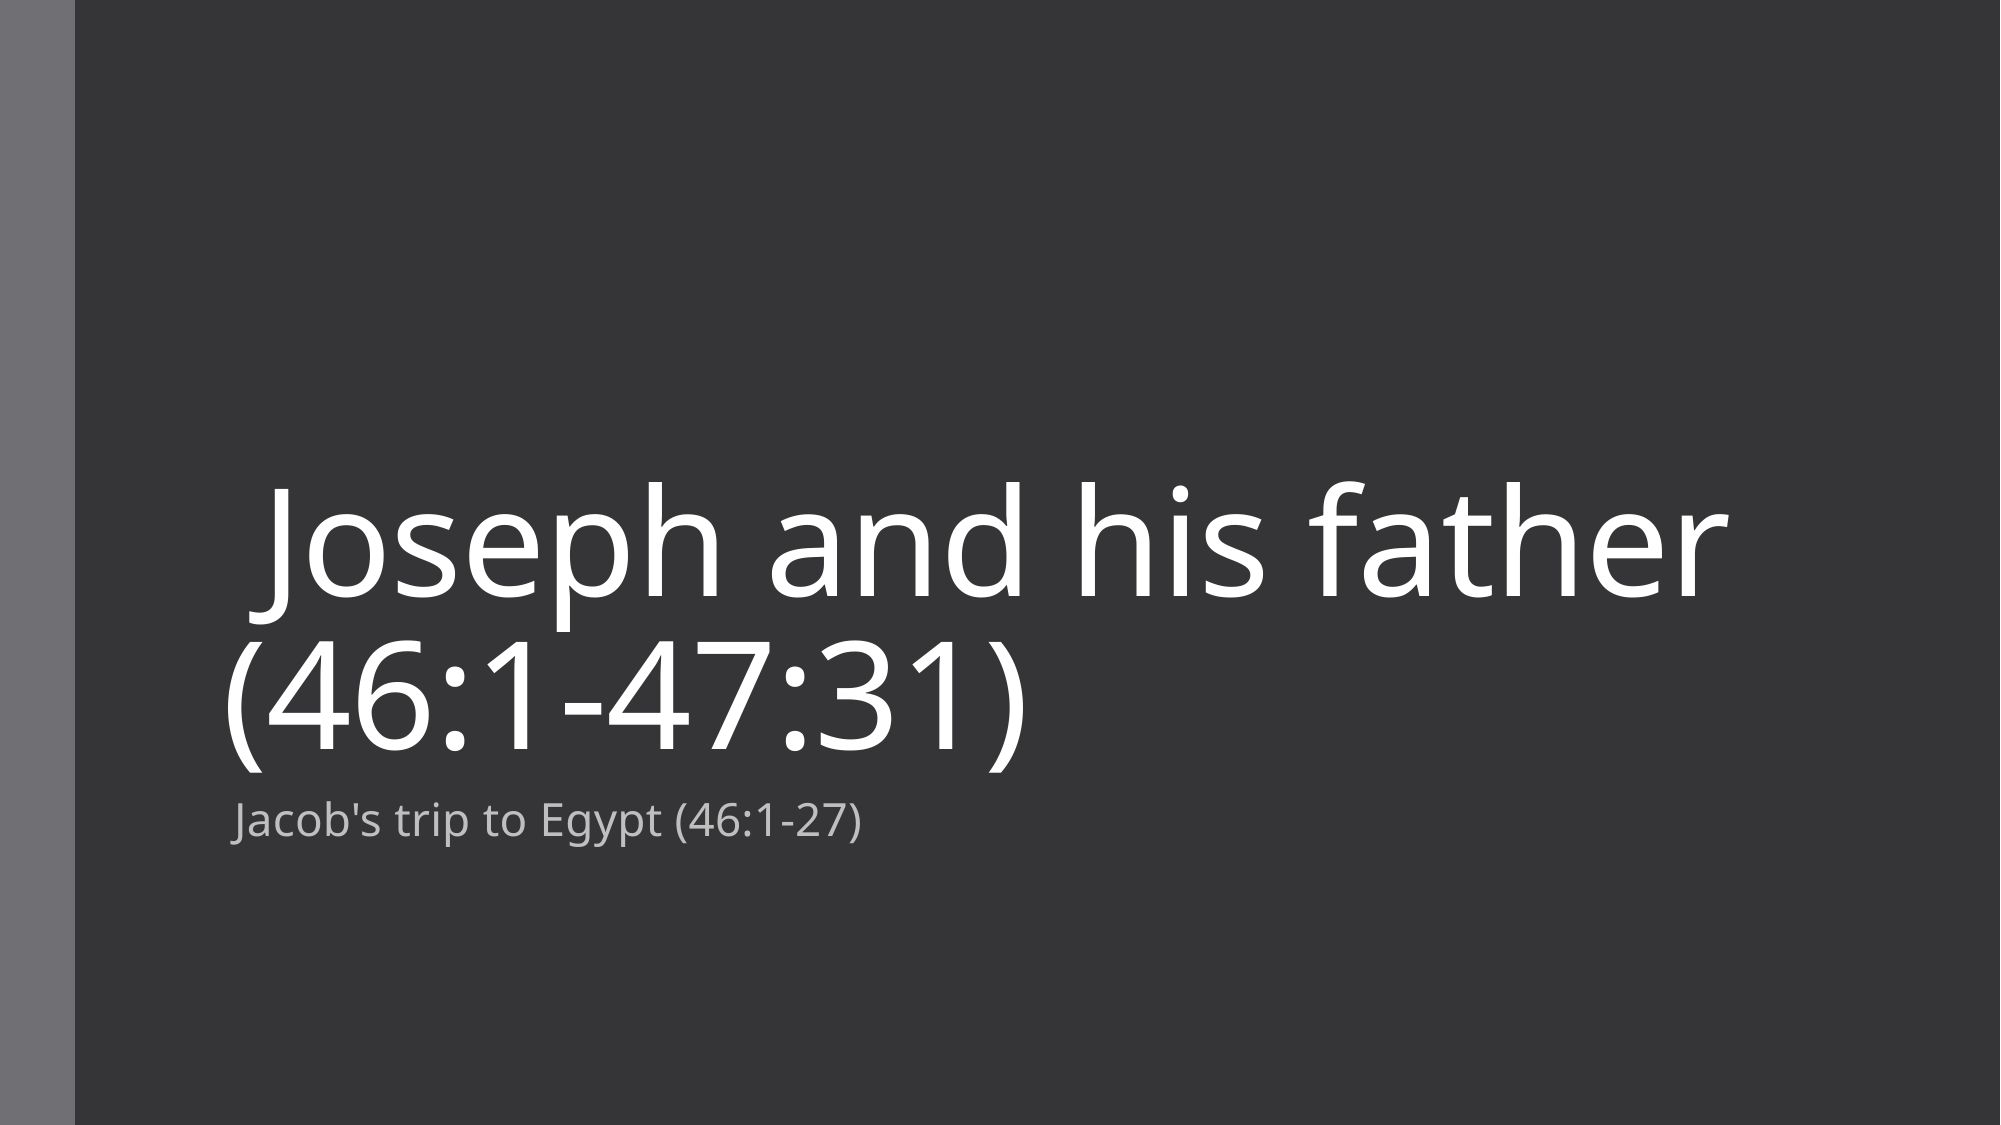

# Joseph and his father (46:1-47:31)
 Jacob's trip to Egypt (46:1-27)